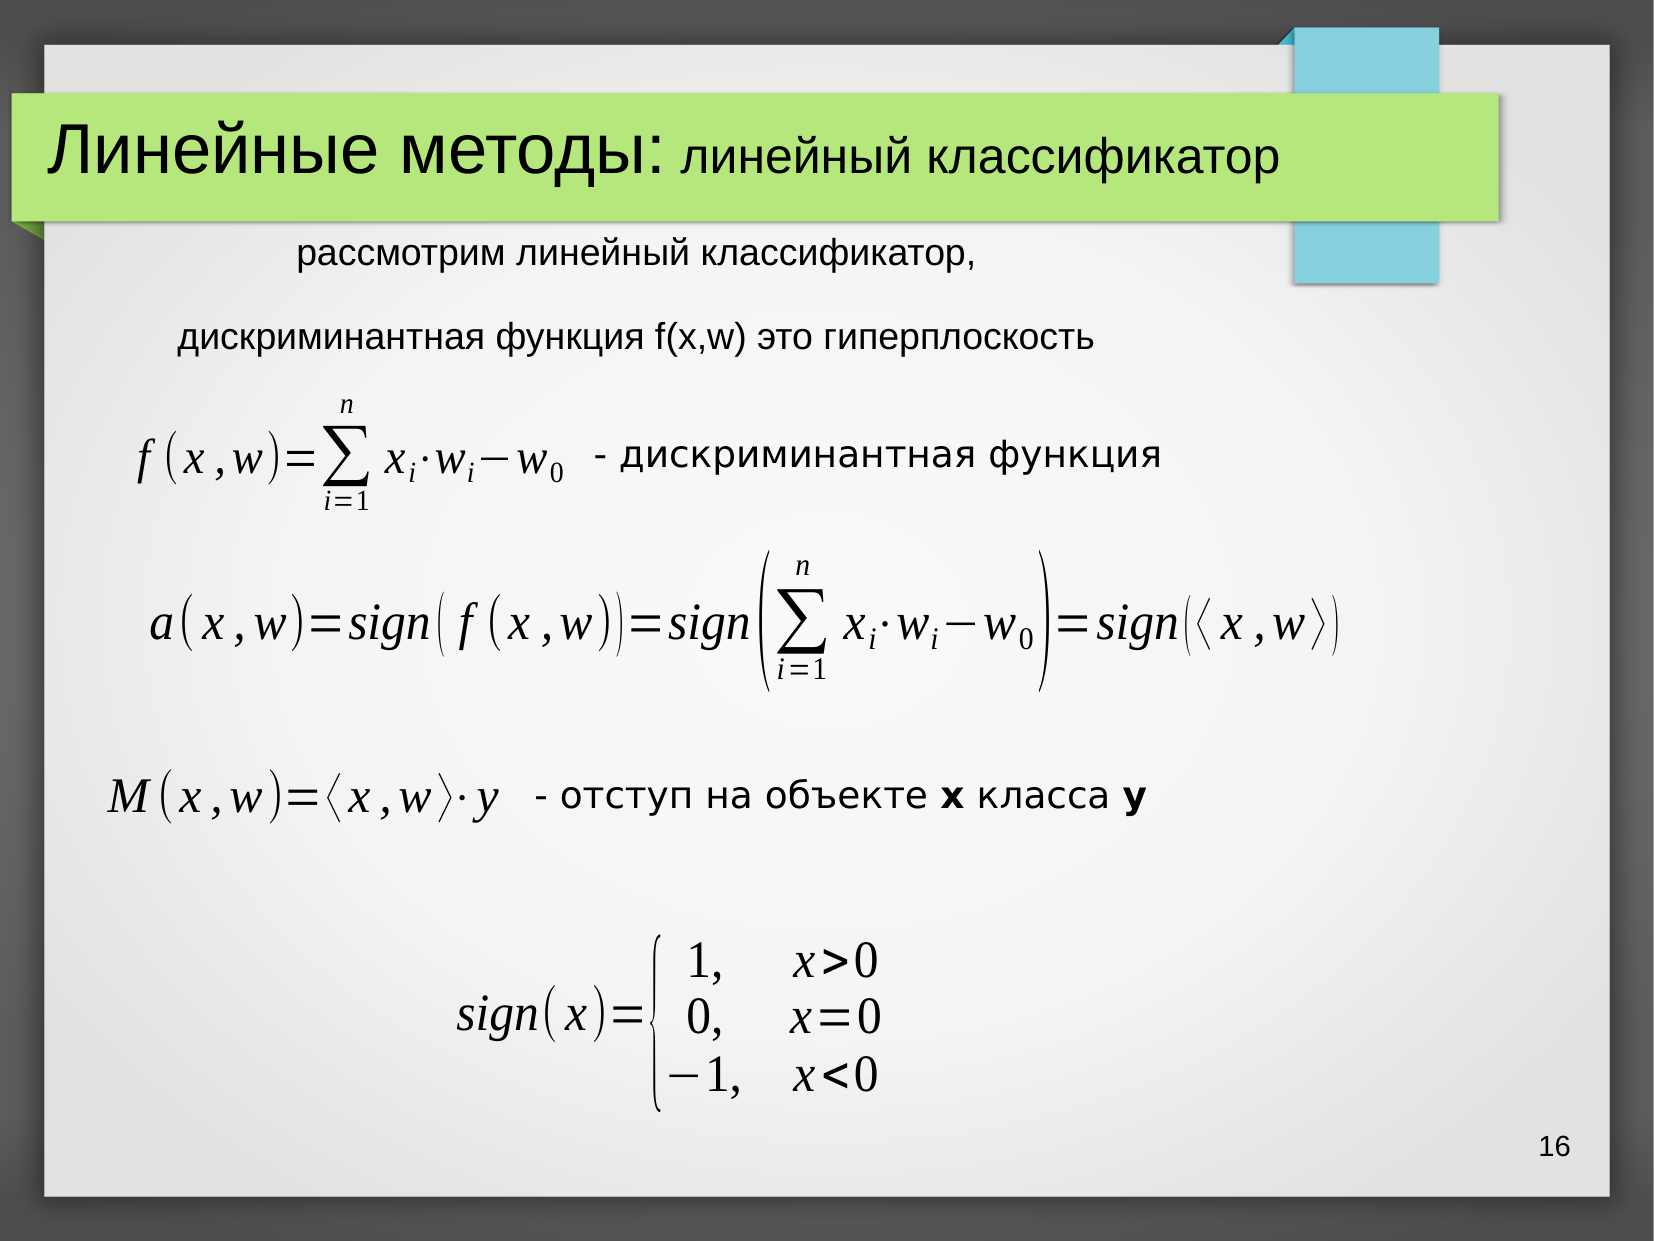

# Линейные методы: линейный классификатор
рассмотрим линейный классификатор,
дискриминантная функция f(x,w) это гиперплоскость
- дискриминантная функция
- отступ на объекте x класса y
16